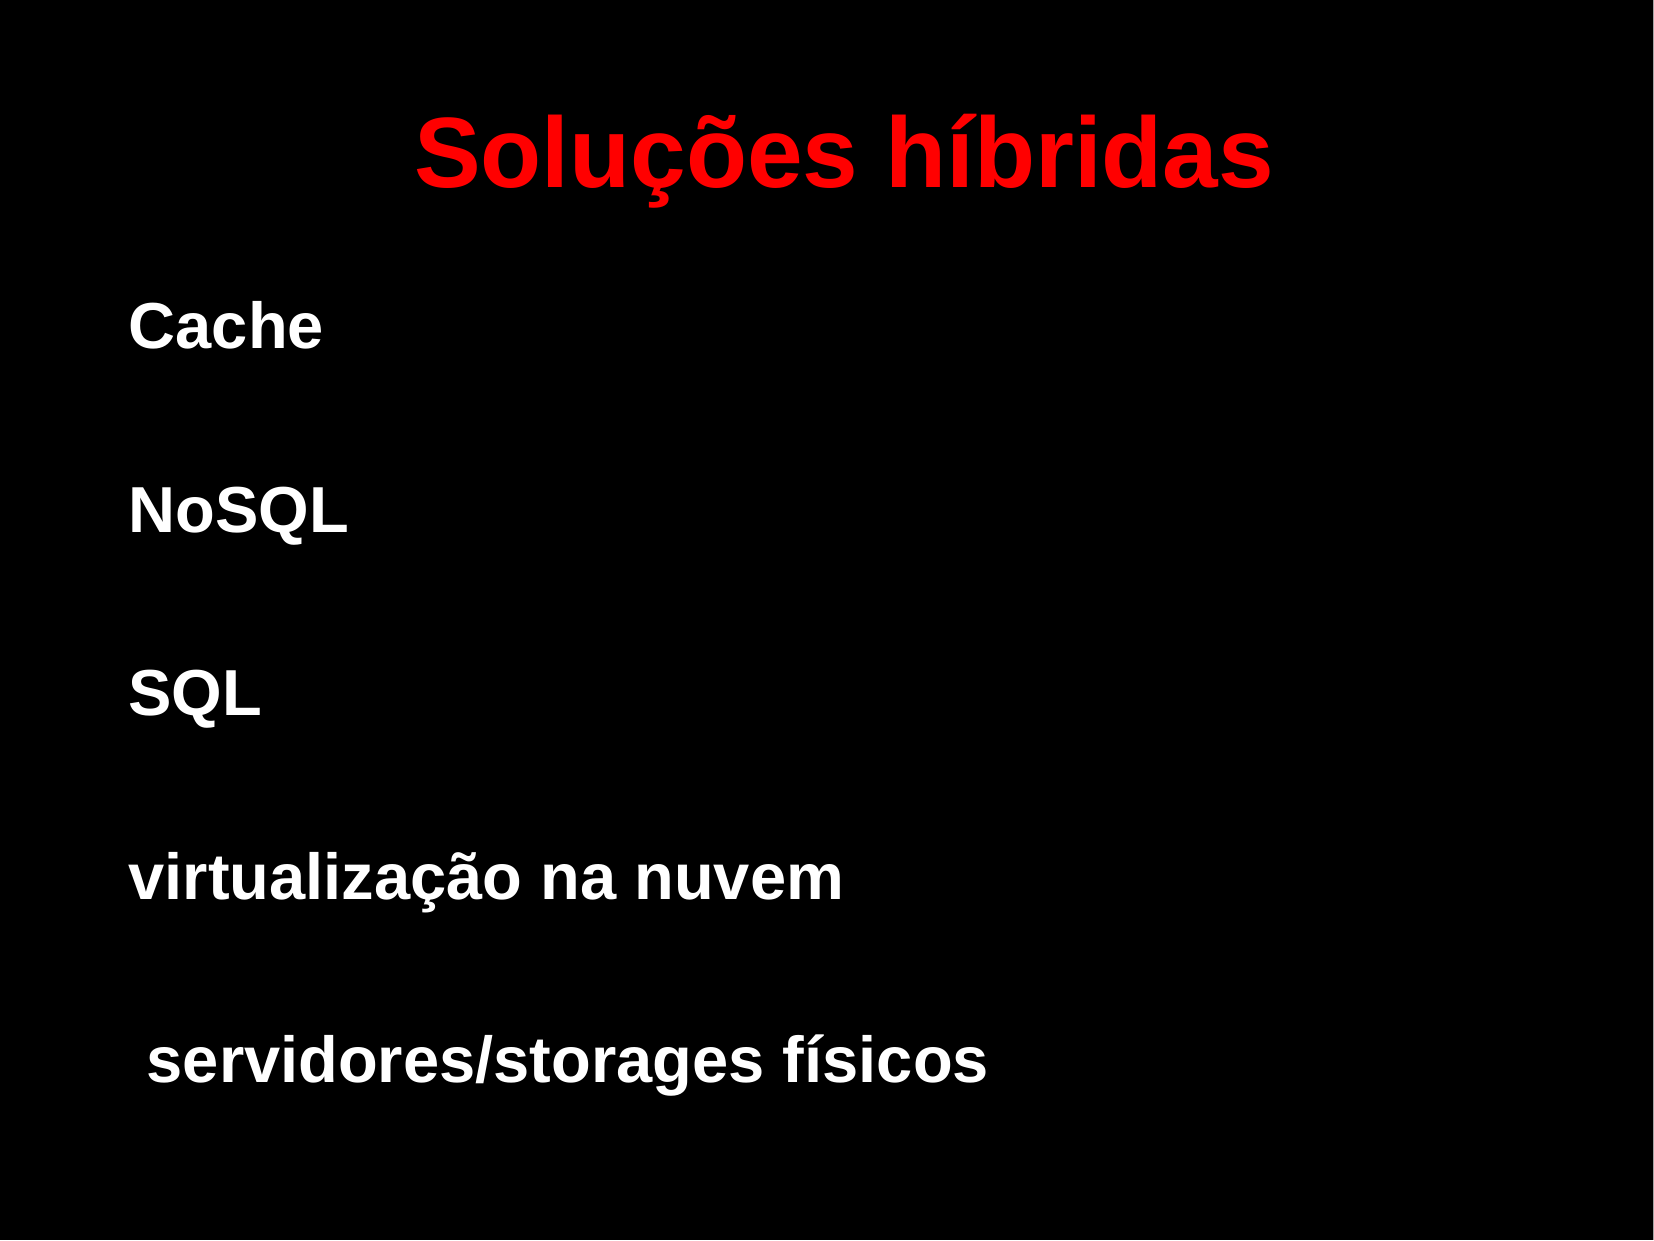

# Soluções híbridas
Cache
NoSQL
SQL
virtualização na nuvem
 servidores/storages físicos